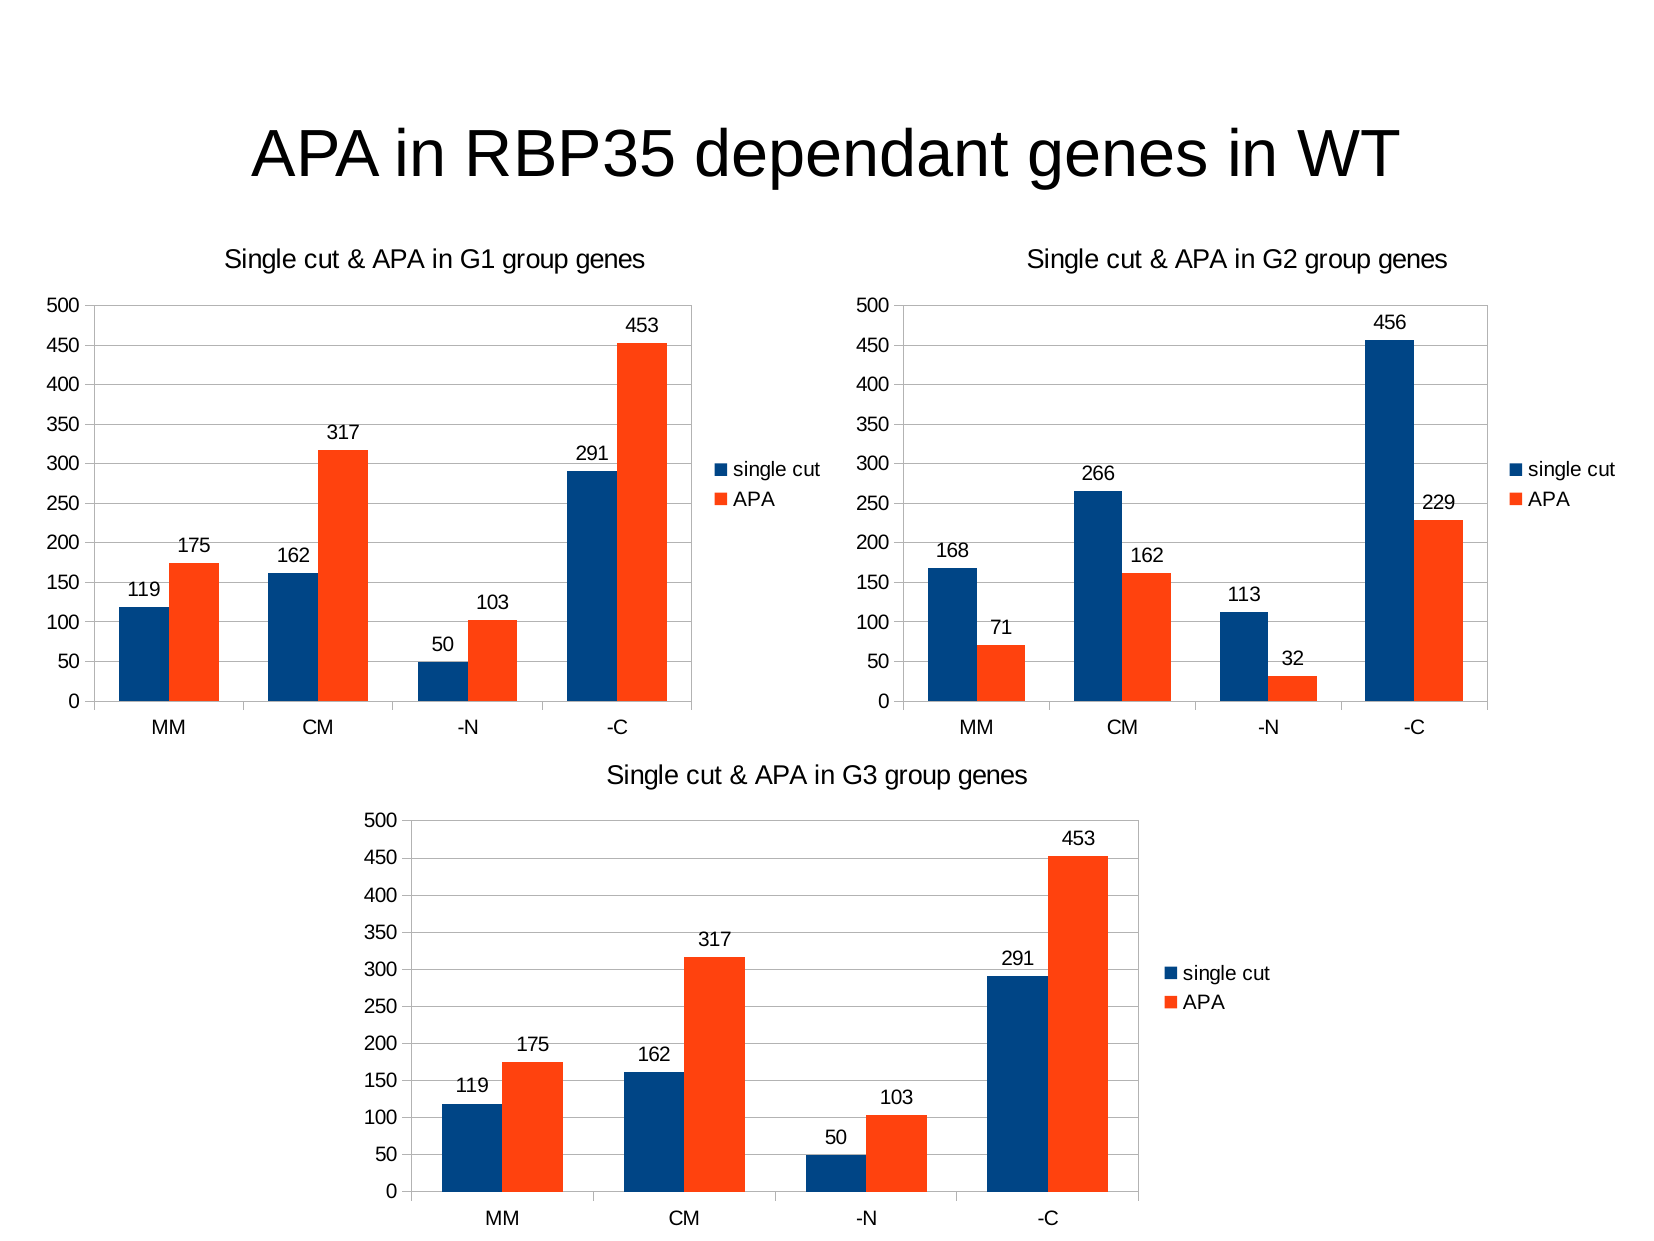

# APA in RBP35 dependant genes in WT
### Chart: Single cut & APA in G1 group genes
| Category | single cut | APA |
|---|---|---|
| MM | 119.0 | 175.0 |
| CM | 162.0 | 317.0 |
| -N | 50.0 | 103.0 |
| -C | 291.0 | 453.0 |
### Chart: Single cut & APA in G2 group genes
| Category | single cut | APA |
|---|---|---|
| MM | 168.0 | 71.0 |
| CM | 266.0 | 162.0 |
| -N | 113.0 | 32.0 |
| -C | 456.0 | 229.0 |
### Chart: Single cut & APA in G3 group genes
| Category | single cut | APA |
|---|---|---|
| MM | 119.0 | 175.0 |
| CM | 162.0 | 317.0 |
| -N | 50.0 | 103.0 |
| -C | 291.0 | 453.0 |